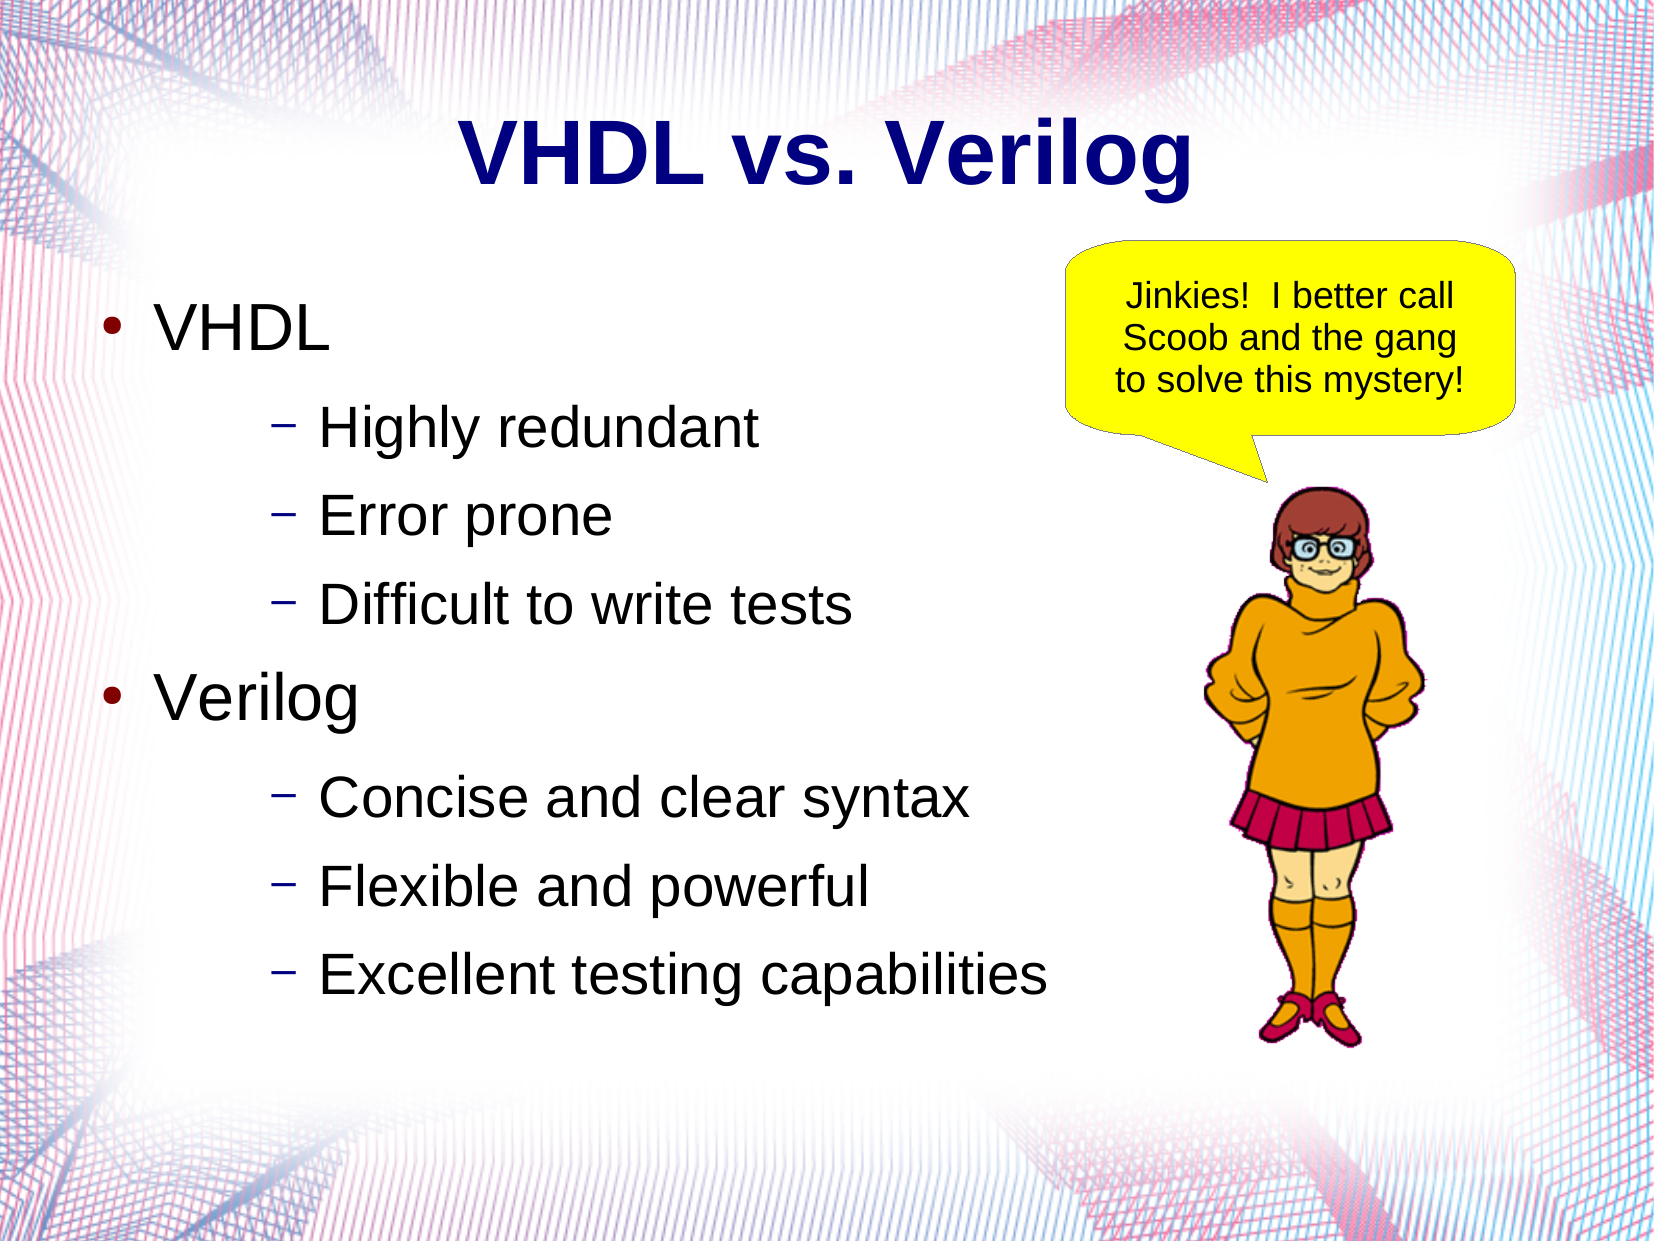

# VHDL vs. Verilog
Jinkies! I better call
Scoob and the gang
to solve this mystery!
VHDL
Highly redundant
Error prone
Difficult to write tests
Verilog
Concise and clear syntax
Flexible and powerful
Excellent testing capabilities